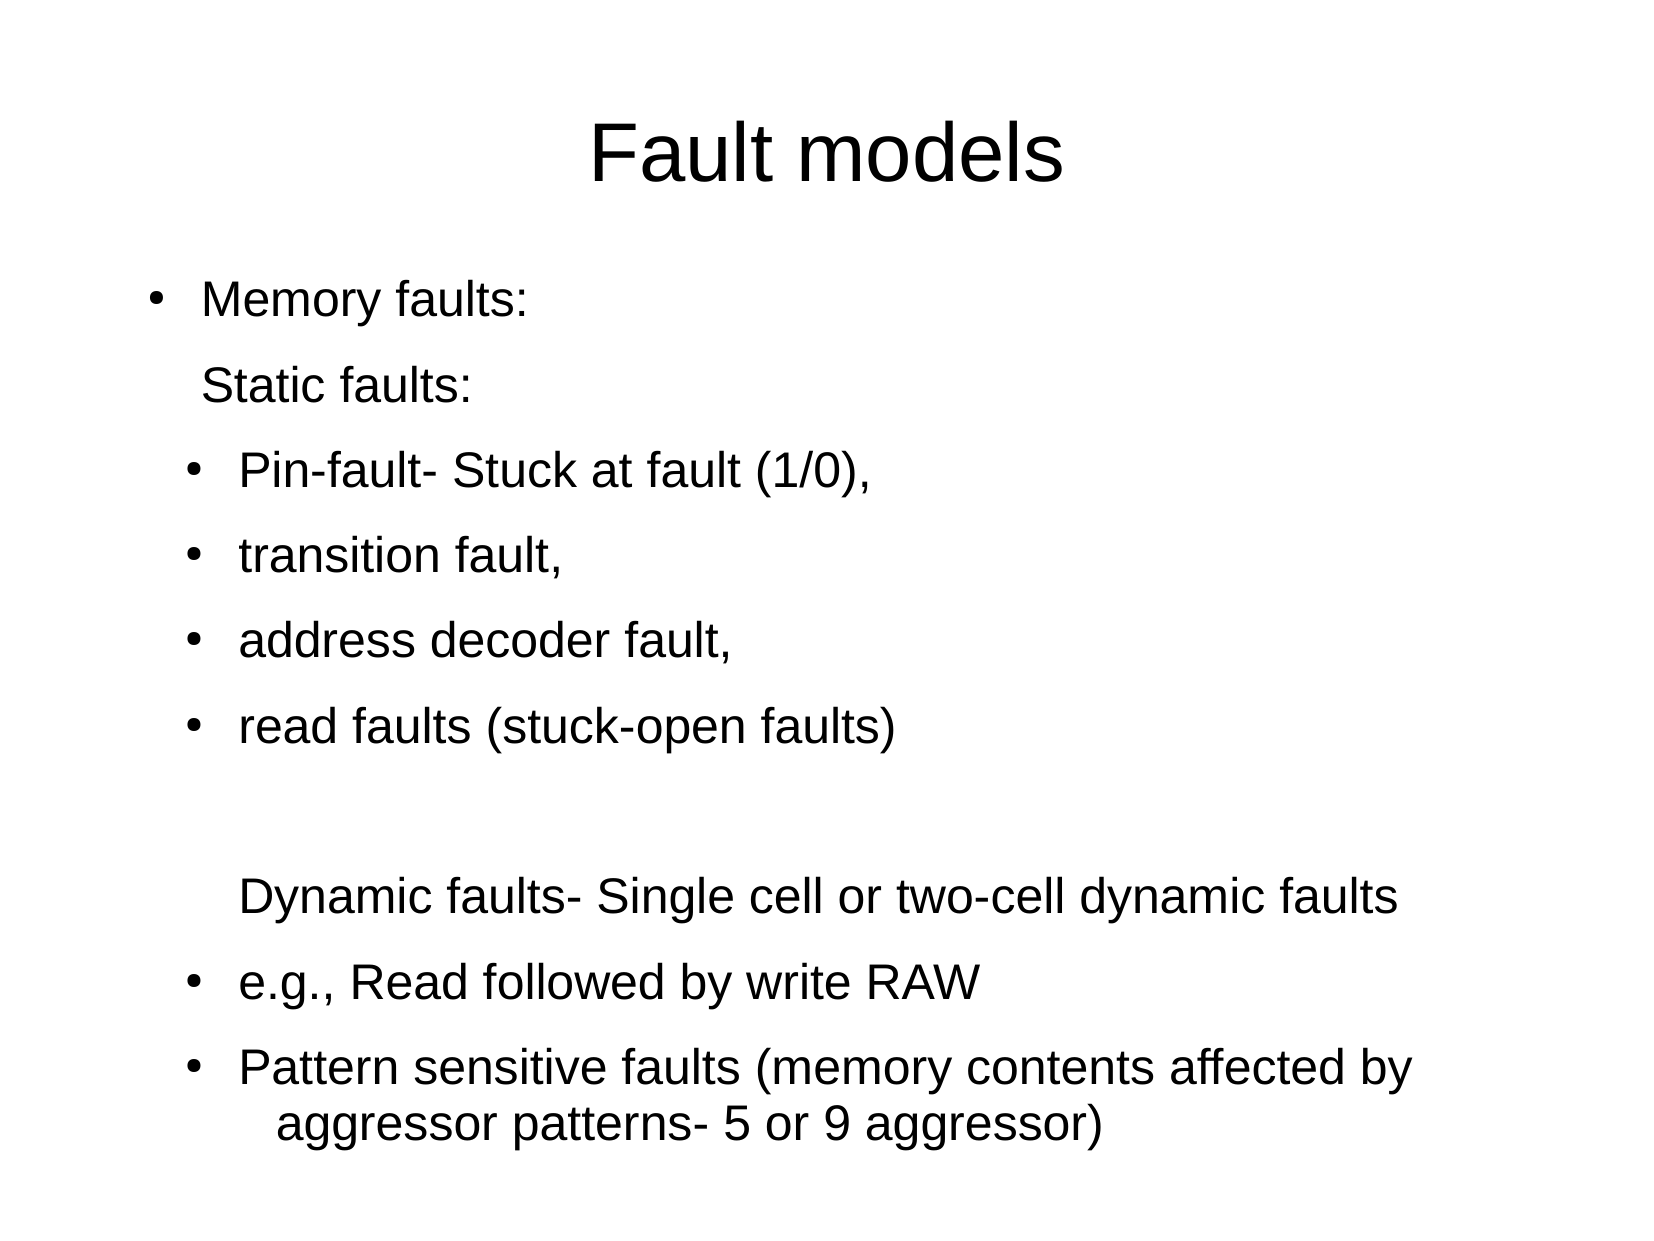

# Fault models
Memory faults:
Static faults:
Pin-fault- Stuck at fault (1/0),
transition fault,
address decoder fault,
read faults (stuck-open faults)
Dynamic faults- Single cell or two-cell dynamic faults
e.g., Read followed by write RAW
Pattern sensitive faults (memory contents affected by aggressor patterns- 5 or 9 aggressor)